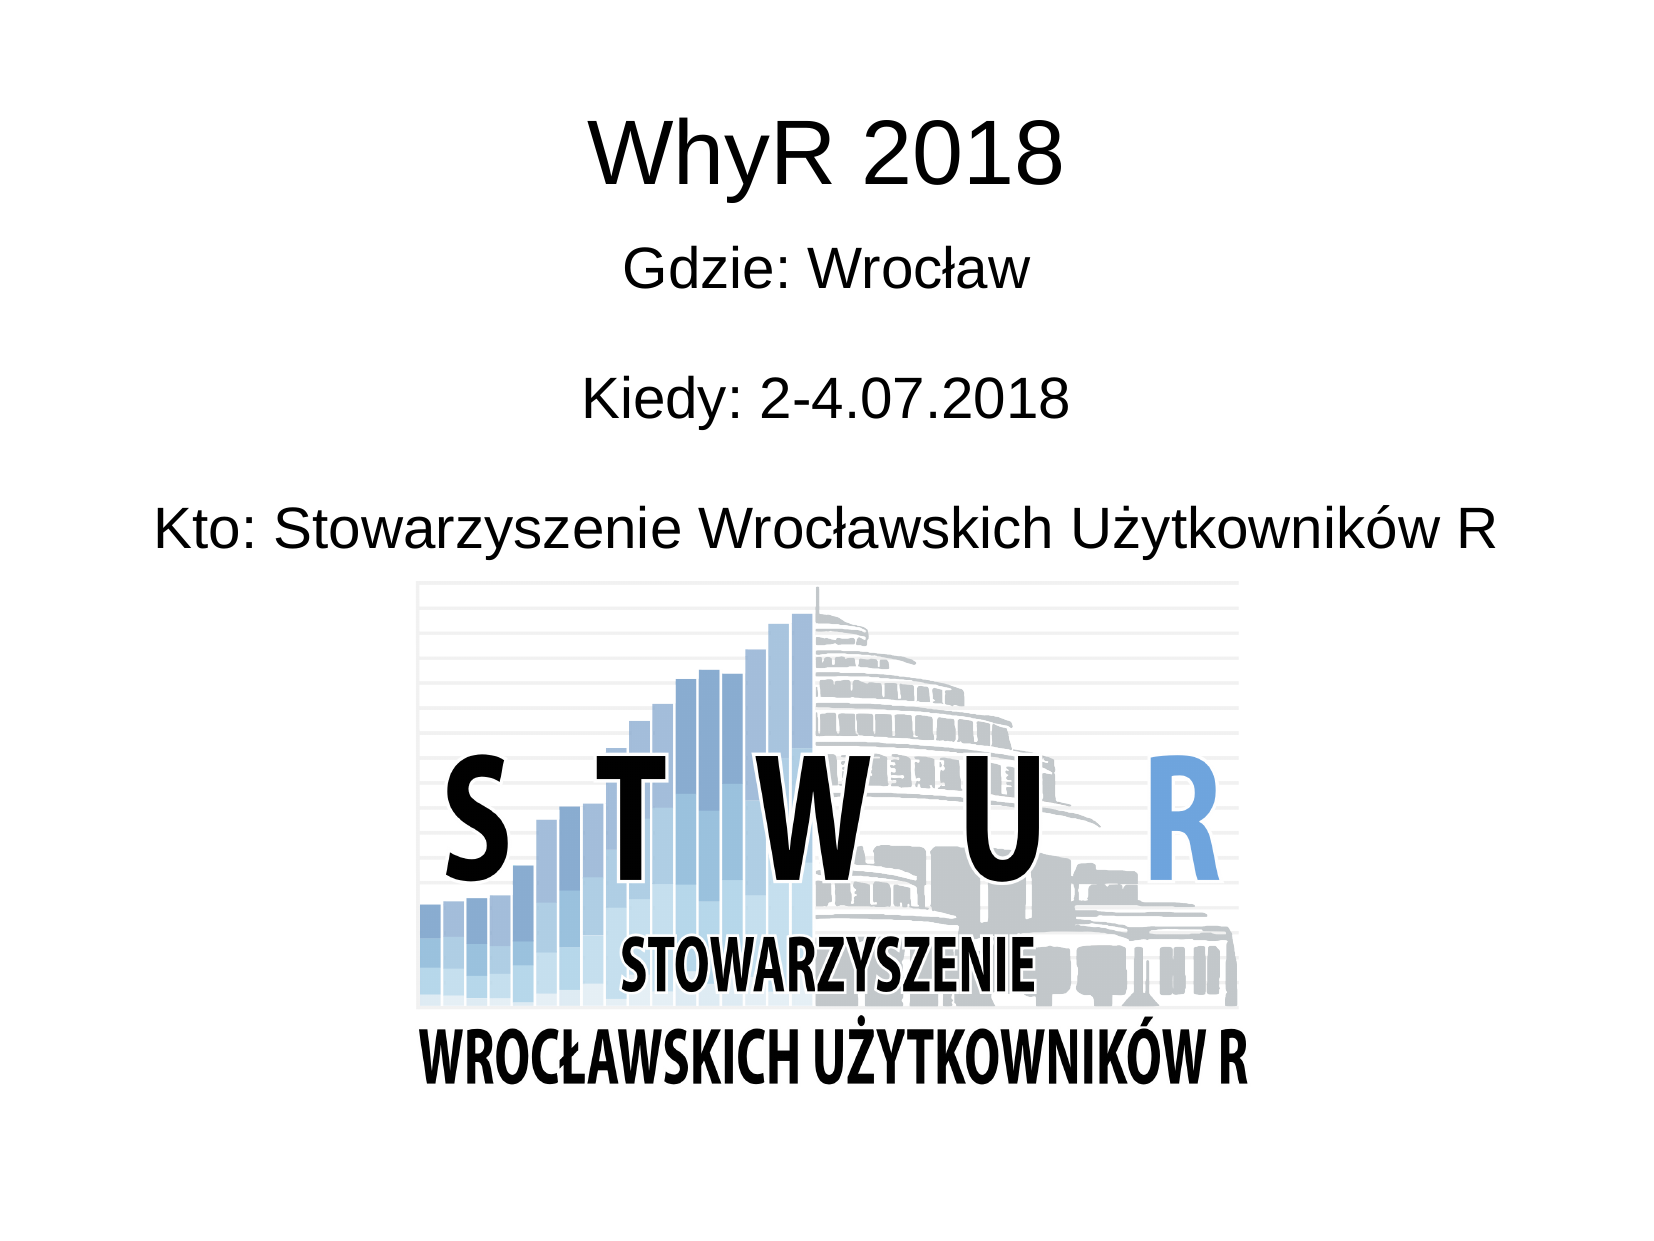

# WhyR 2018
Gdzie: Wrocław
Kiedy: 2-4.07.2018
Kto: Stowarzyszenie Wrocławskich Użytkowników R